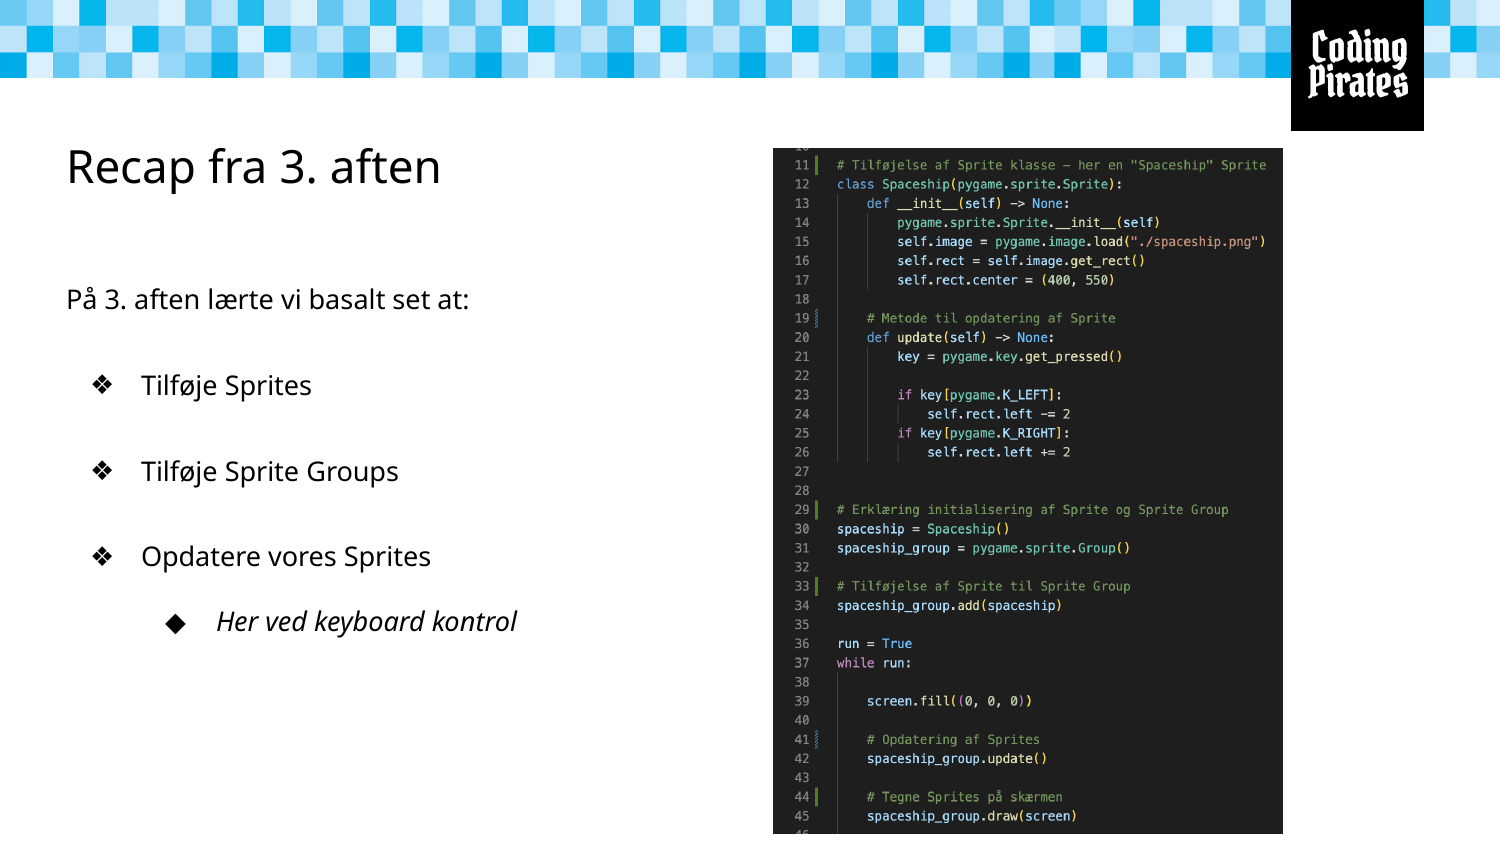

# Recap fra 3. aften
På 3. aften lærte vi basalt set at:
Tilføje Sprites
Tilføje Sprite Groups
Opdatere vores Sprites
Her ved keyboard kontrol